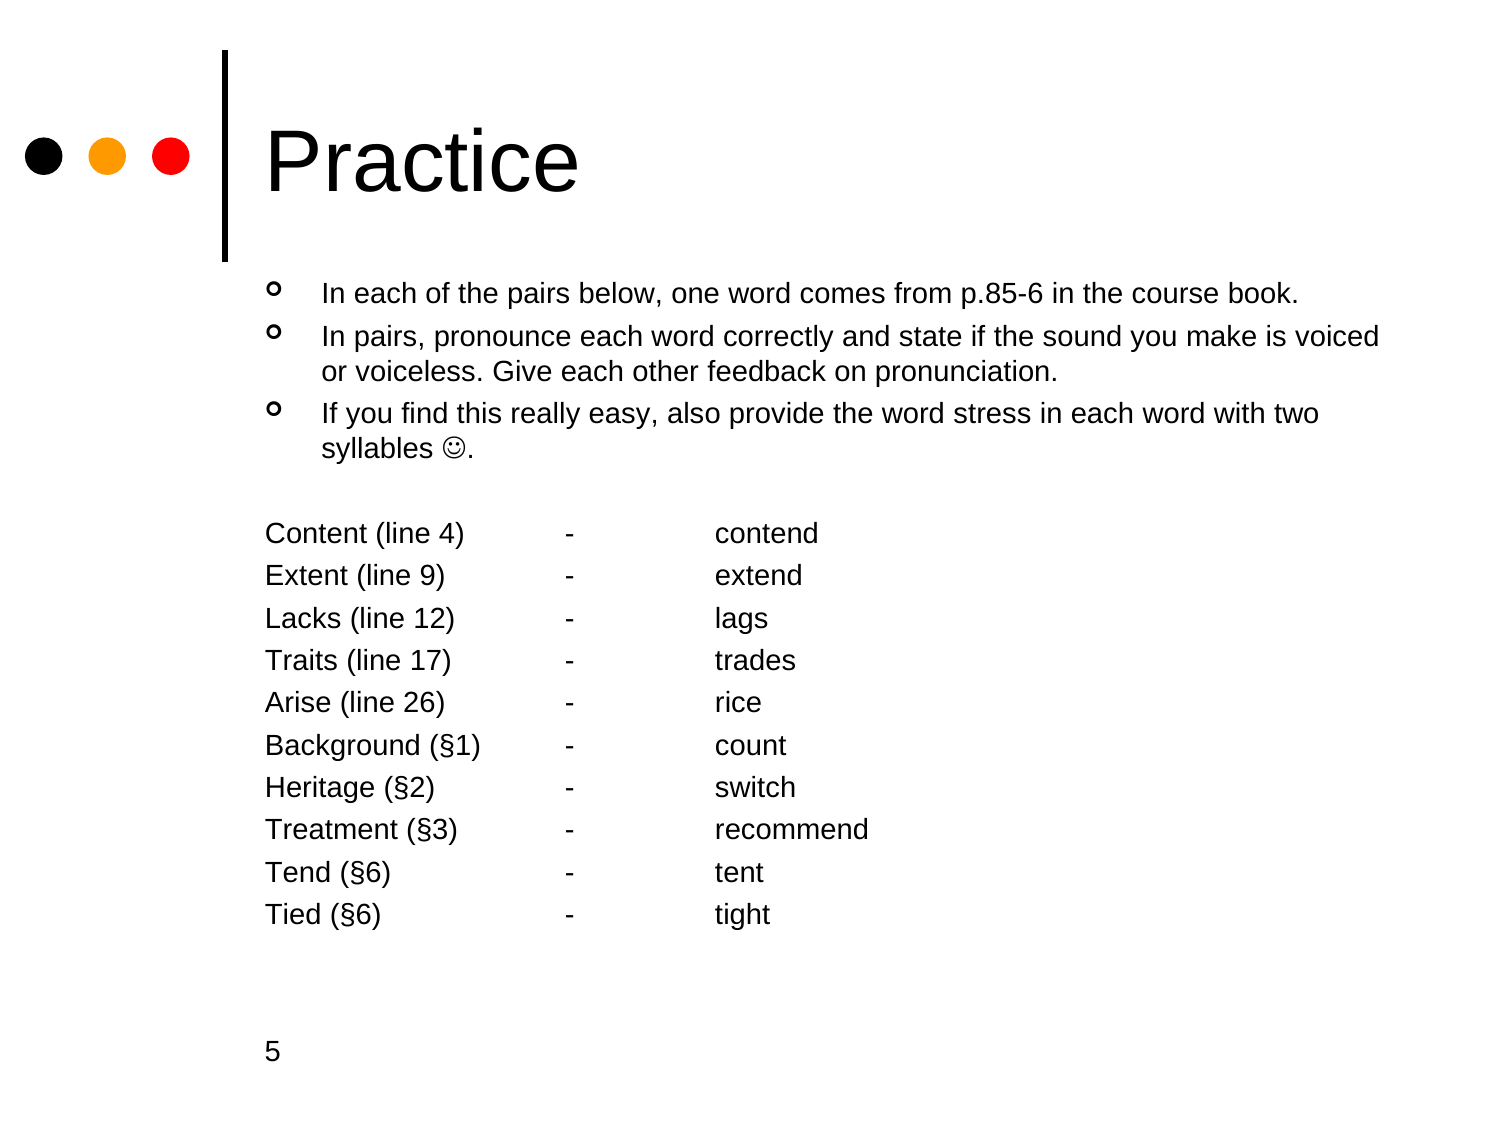

# Practice
In each of the pairs below, one word comes from p.85-6 in the course book.
In pairs, pronounce each word correctly and state if the sound you make is voiced or voiceless. Give each other feedback on pronunciation.
If you find this really easy, also provide the word stress in each word with two syllables .
Content (line 4)	-	contend
Extent (line 9)	- 	extend
Lacks (line 12)	- 	lags
Traits (line 17)	- 	trades
Arise (line 26)	- 	rice
Background (§1)	-	count
Heritage (§2)	- 	switch
Treatment (§3)	-	recommend
Tend (§6)		- 	tent
Tied (§6)		- 	tight